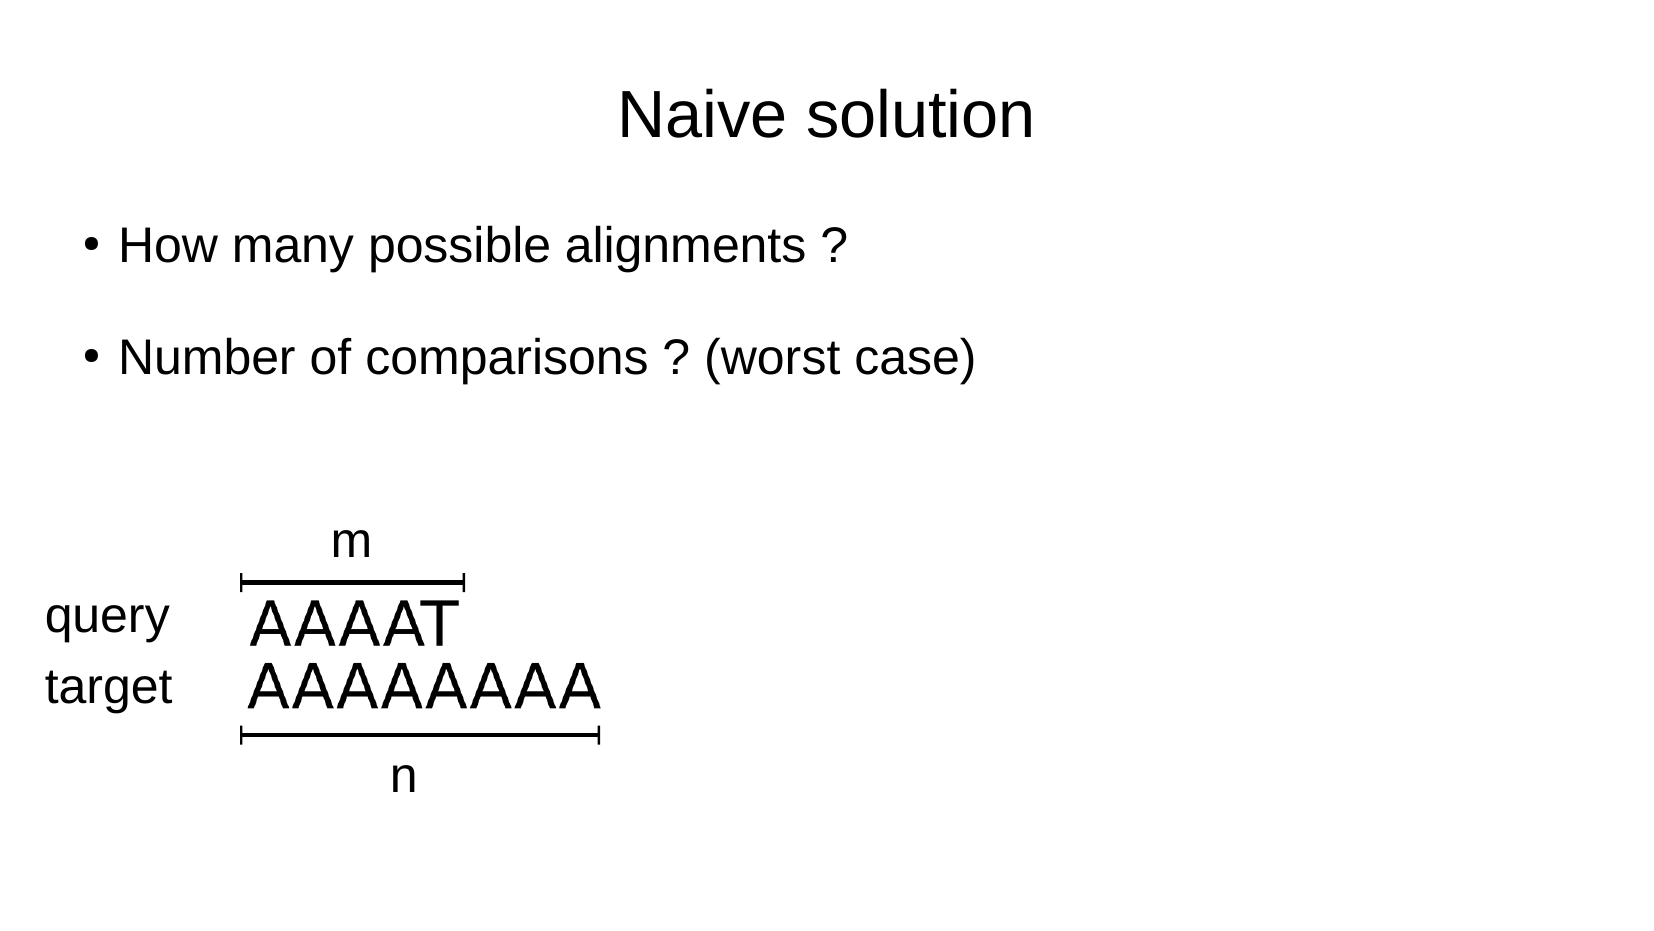

# Naive solution
How many possible alignments ?
Number of comparisons ? (worst case)
m
query
target
n